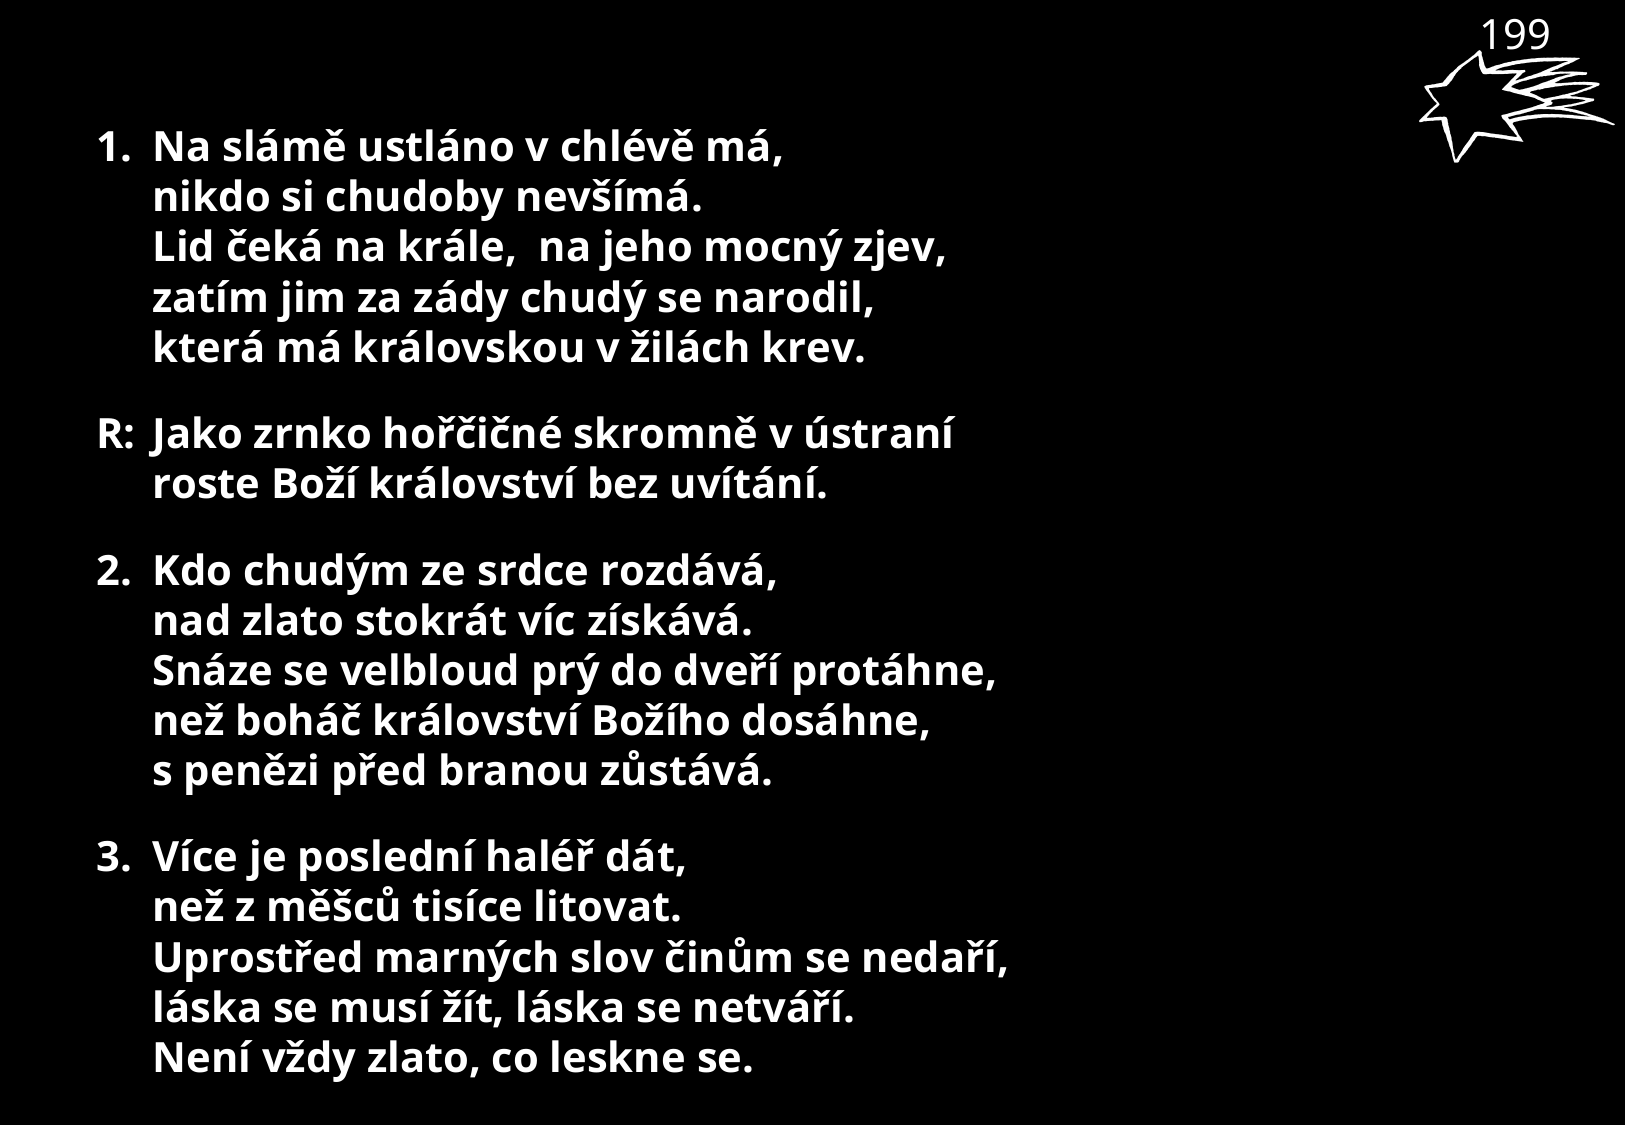

199
# Na slámě ustláno v chlévě má, nikdo si chudoby nevšímá. Lid čeká na krále, na jeho mocný zjev, zatím jim za zády chudý se narodil, která má královskou v žilách krev.
R: 	Jako zrnko hořčičné skromně v ústraní
roste Boží království bez uvítání.
2.	Kdo chudým ze srdce rozdává,
nad zlato stokrát víc získává.
Snáze se velbloud prý do dveří protáhne,
než boháč království Božího dosáhne,
s penězi před branou zůstává.
3.	Více je poslední haléř dát,
než z měšců tisíce litovat.
Uprostřed marných slov činům se nedaří,
láska se musí žít, láska se netváří.
Není vždy zlato, co leskne se.